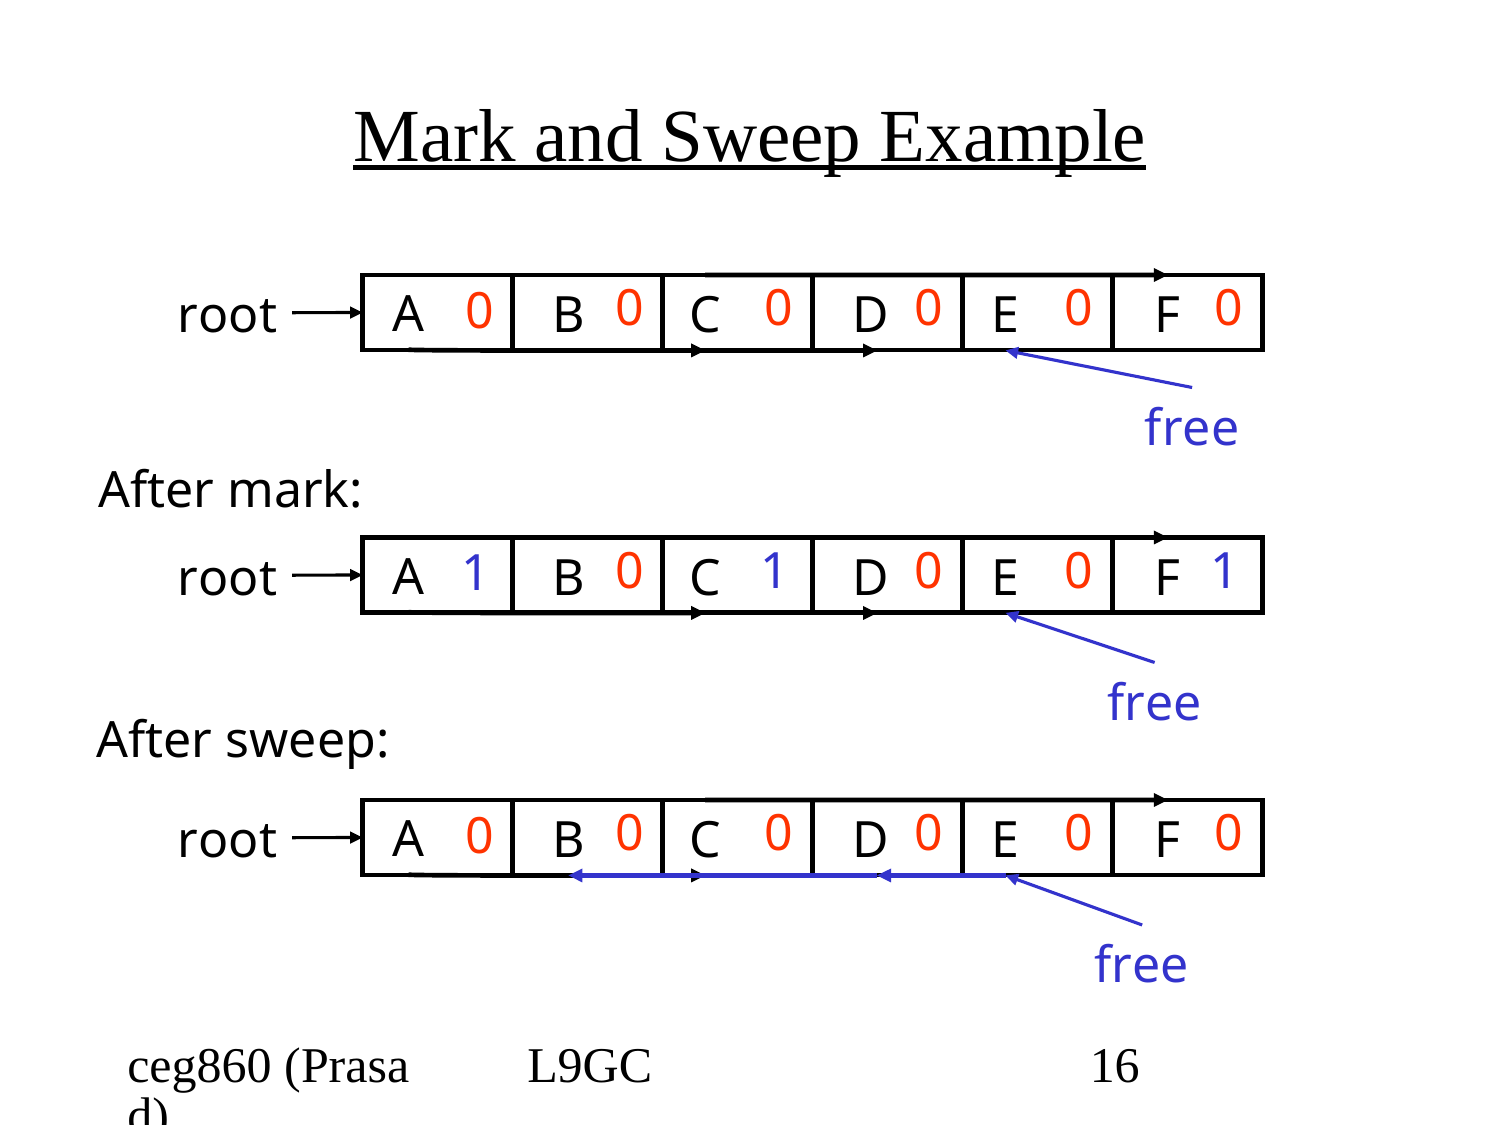

# Mark and Sweep Example
A
root
B
0
C
0
D
0
E
0
F
0
0
free
After mark:
A
root
B
0
C
1
D
0
E
0
F
1
1
free
After sweep:
A
root
B
0
C
0
D
0
E
0
F
0
0
free
ceg860 (Prasad)
L9GC
16